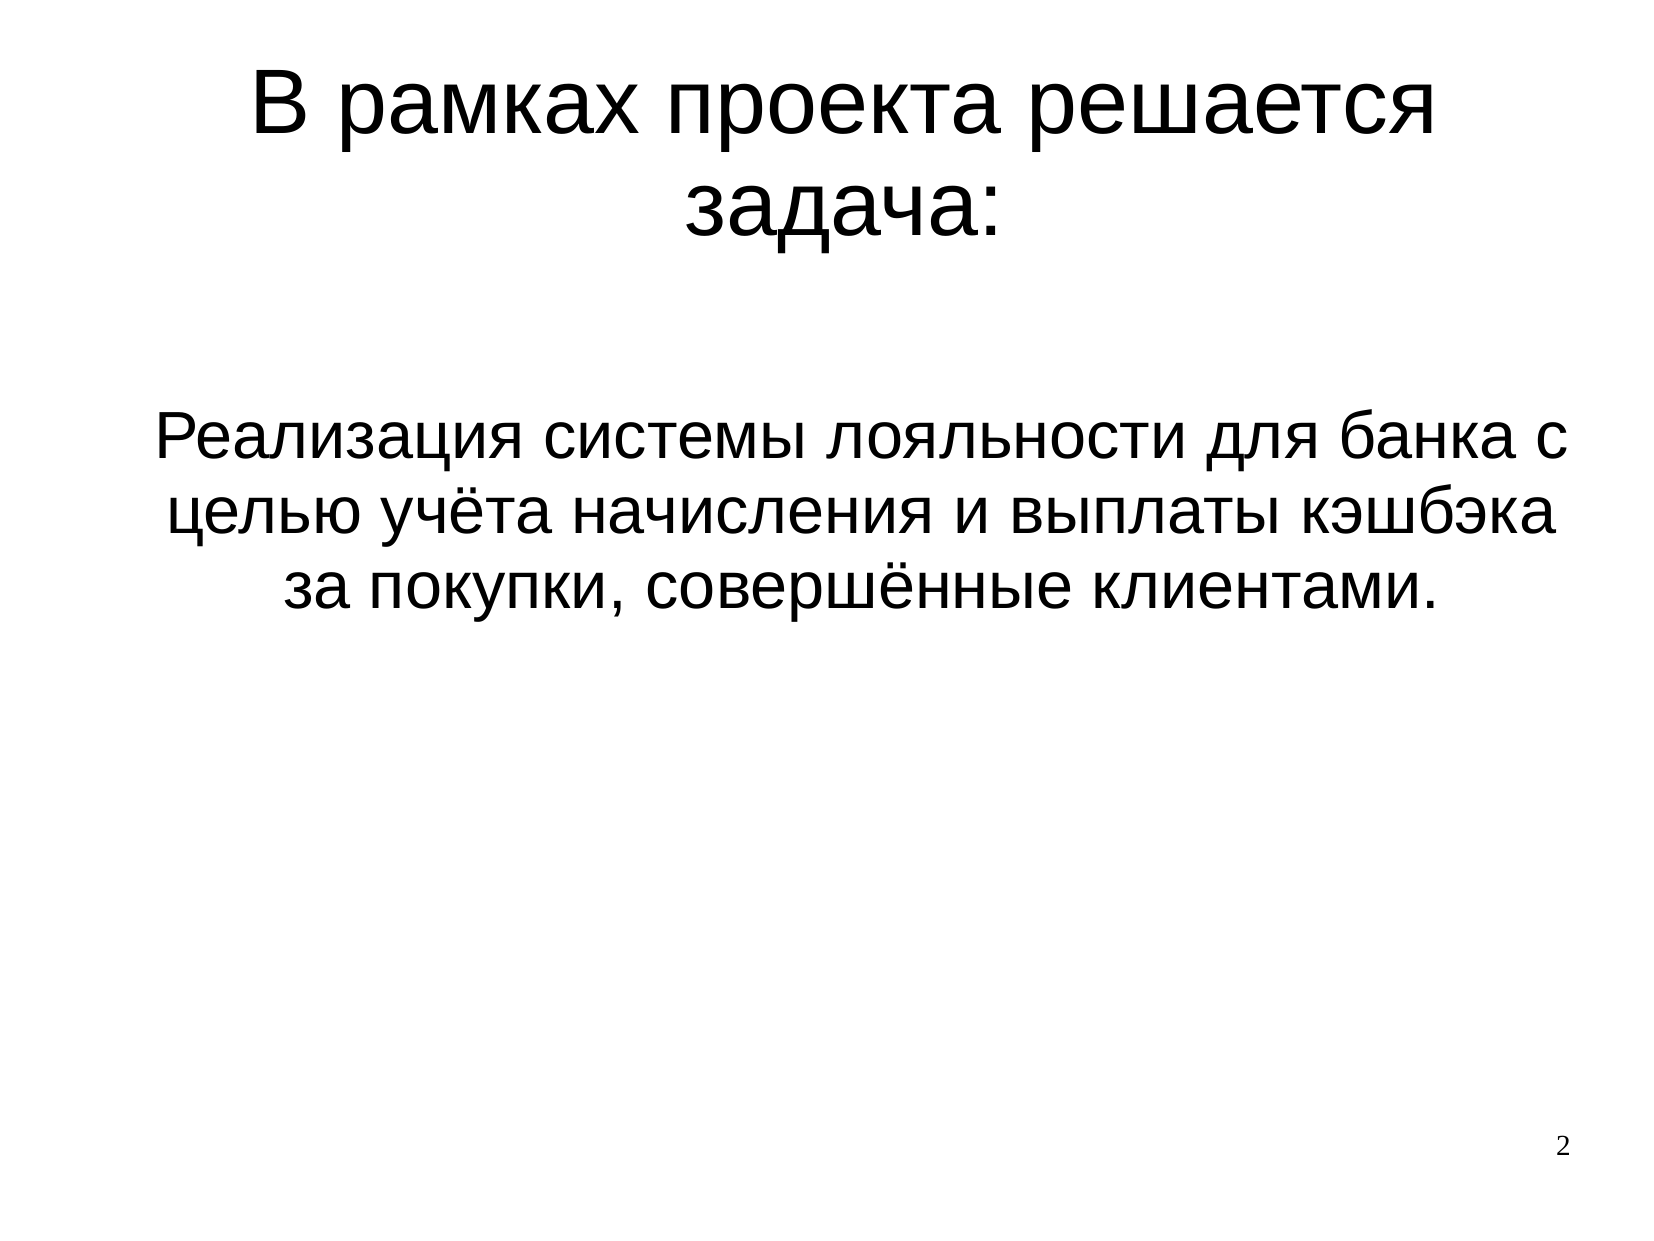

# В рамках проекта решается задача:
Реализация системы лояльности для банка с целью учёта начисления и выплаты кэшбэка за покупки, совершённые клиентами.
2